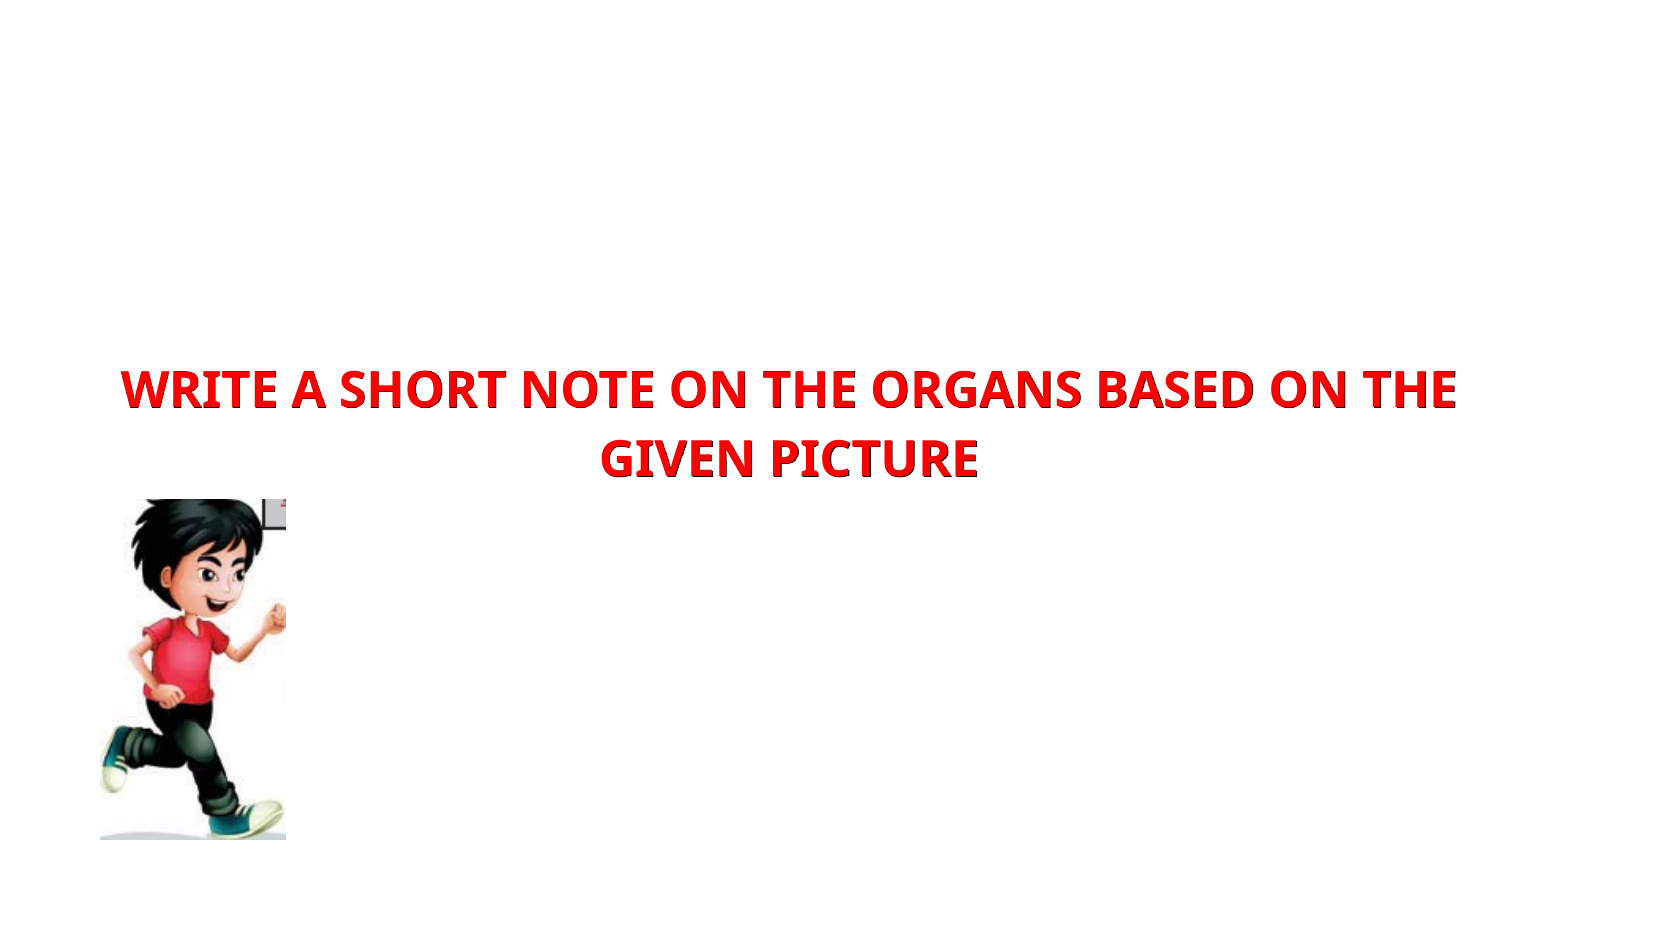

# WRITE A SHORT NOTE ON THE ORGANS BASED ON THE GIVEN PICTURE